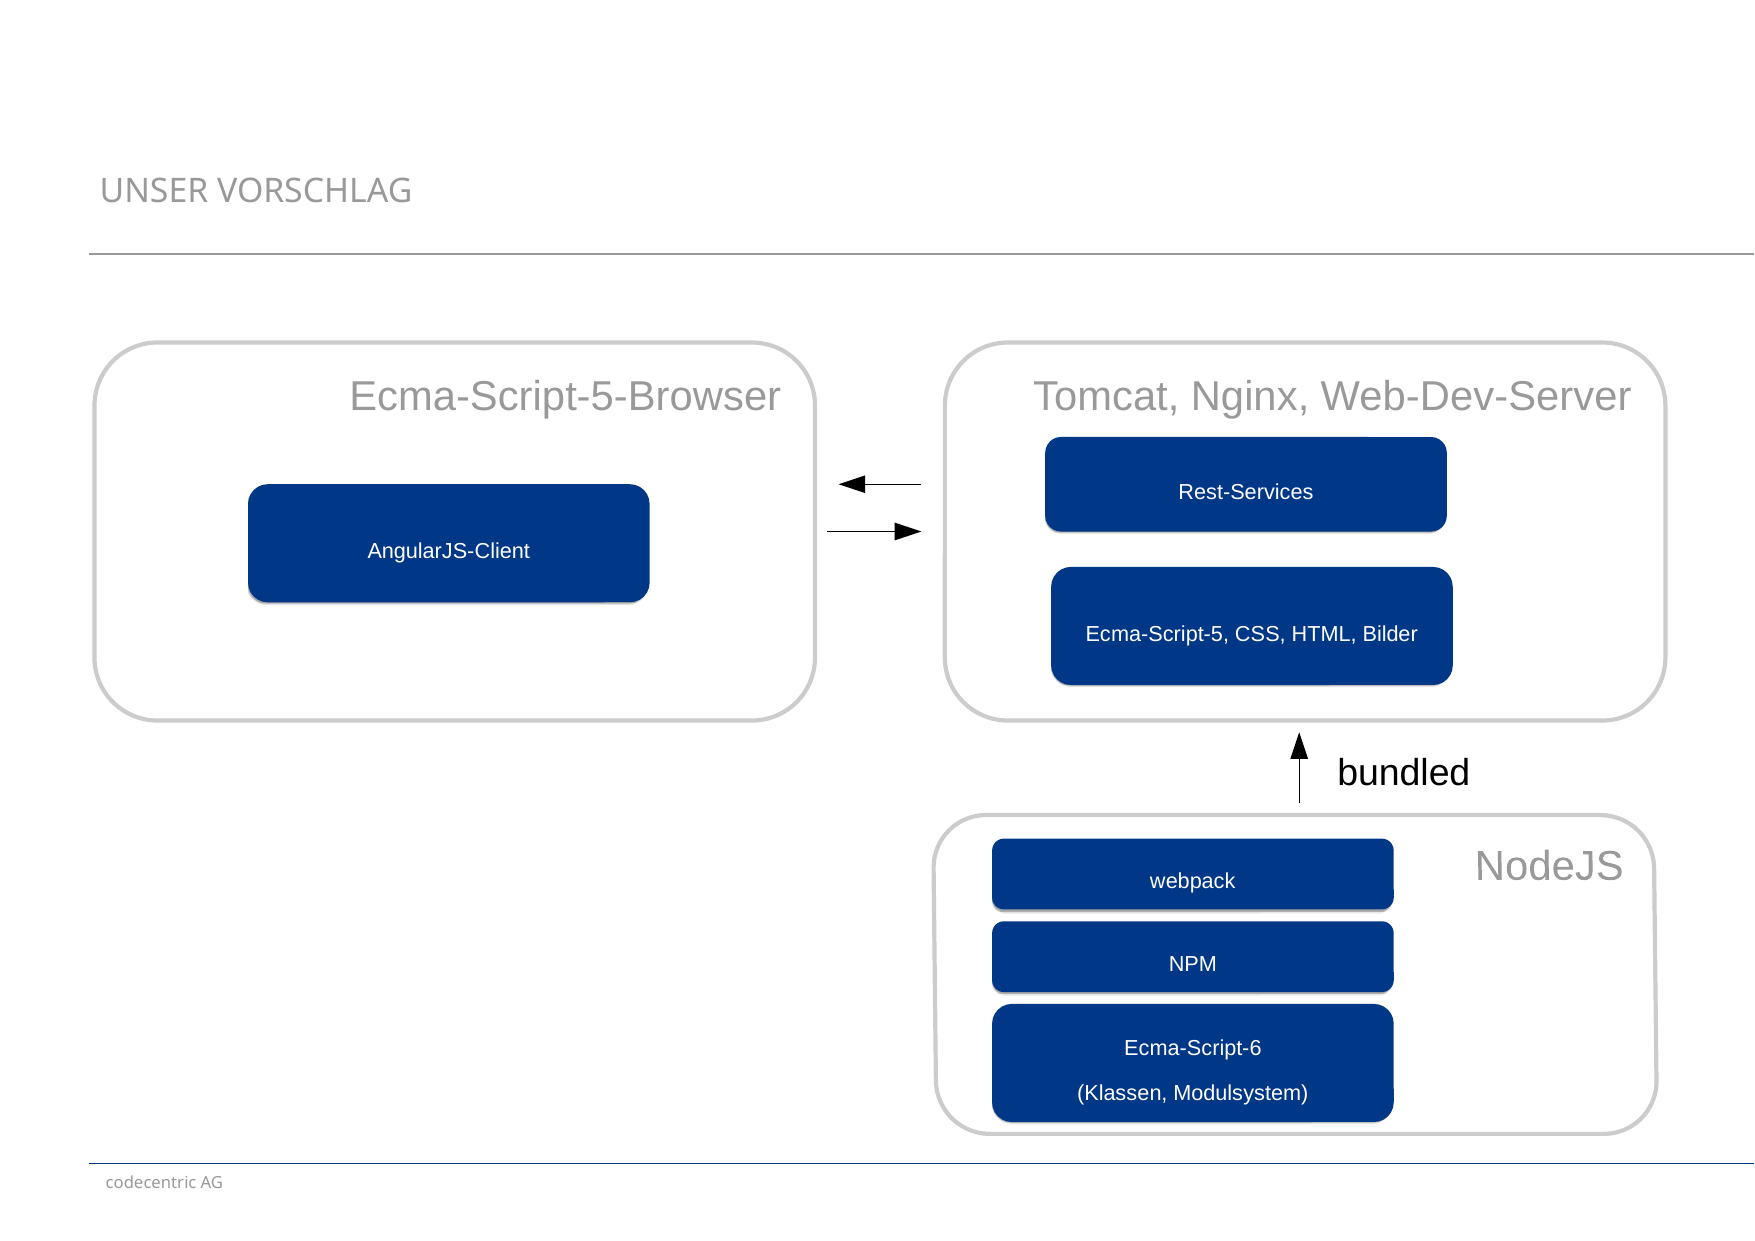

Unser Vorschlag
#
Ecma-Script-5-Browser
Tomcat, Nginx, Web-Dev-Server
Rest-Services
AngularJS-Client
Ecma-Script-5, CSS, HTML, Bilder
bundled
NodeJS
webpack
NPM
Ecma-Script-6
(Klassen, Modulsystem)